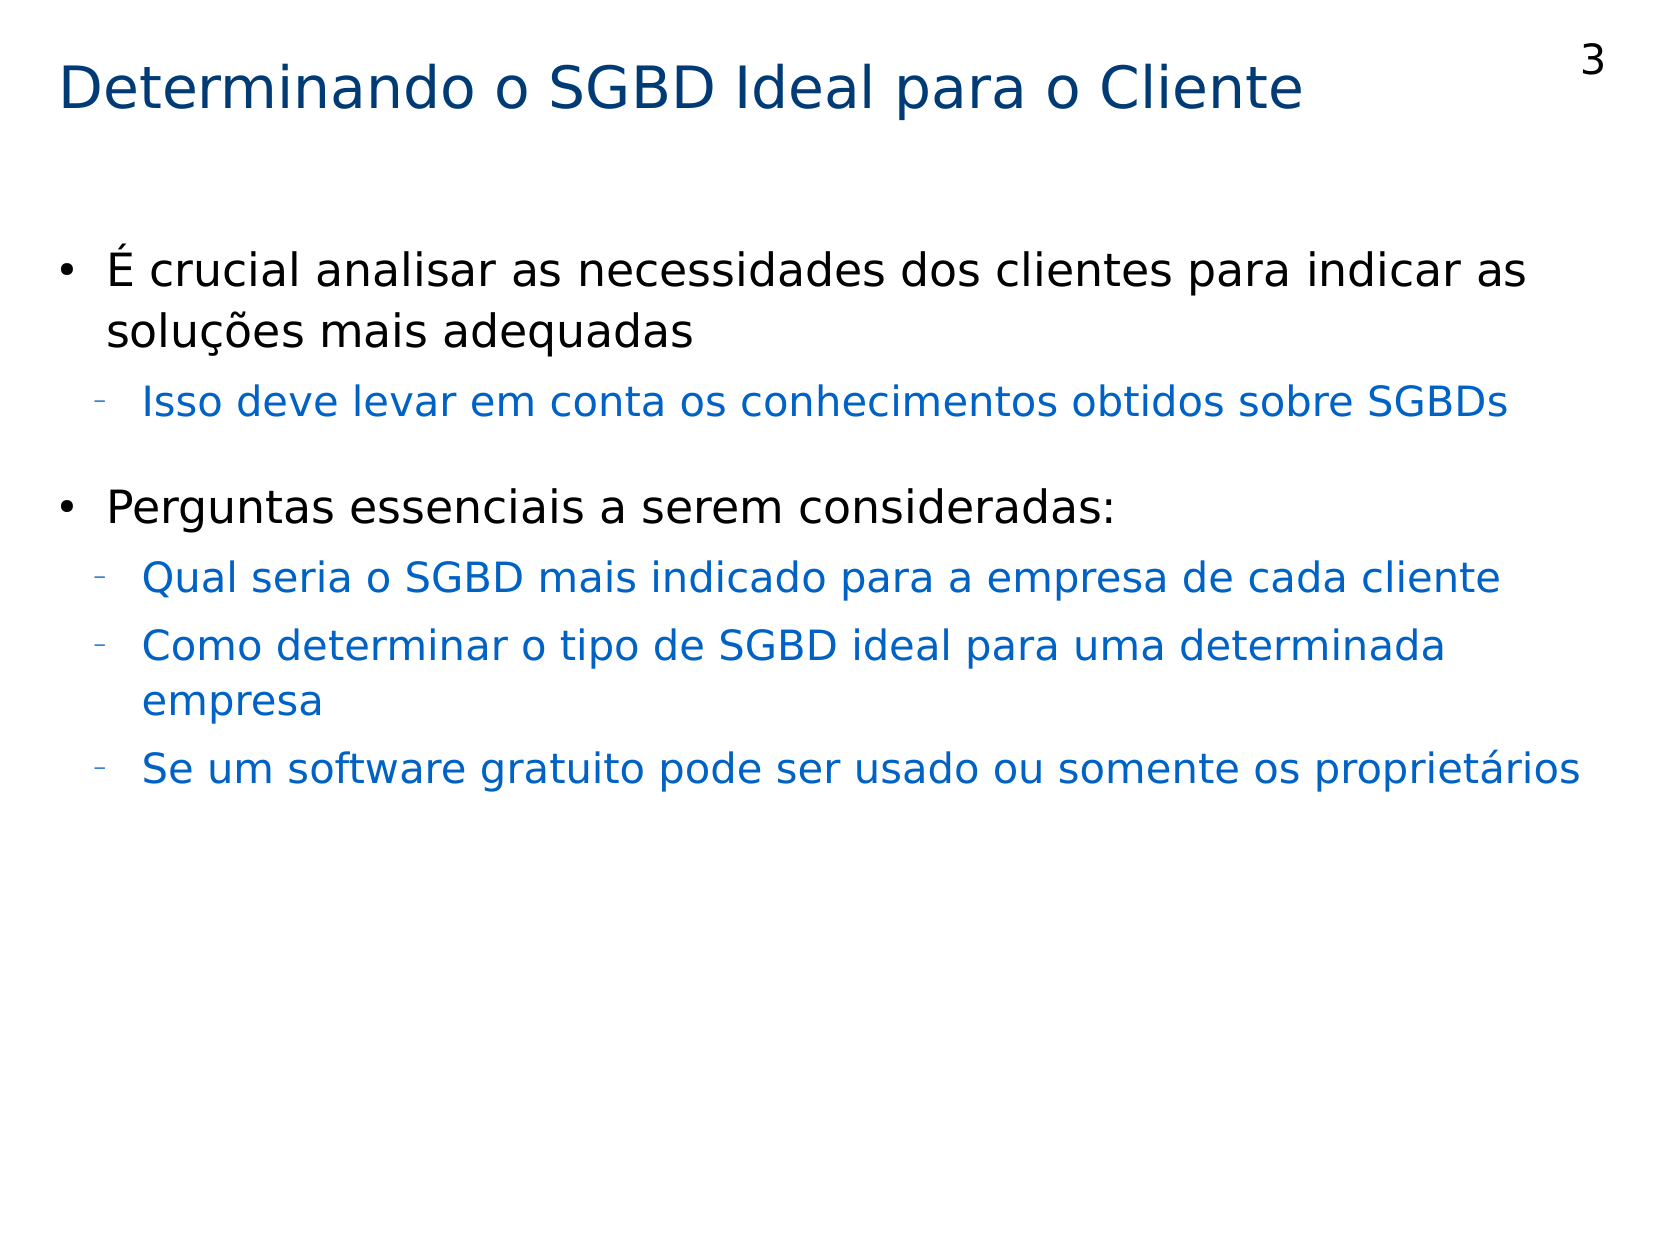

# Determinando o SGBD Ideal para o Cliente
3
É crucial analisar as necessidades dos clientes para indicar as soluções mais adequadas
Isso deve levar em conta os conhecimentos obtidos sobre SGBDs
Perguntas essenciais a serem consideradas:
Qual seria o SGBD mais indicado para a empresa de cada cliente
Como determinar o tipo de SGBD ideal para uma determinada empresa
Se um software gratuito pode ser usado ou somente os proprietários